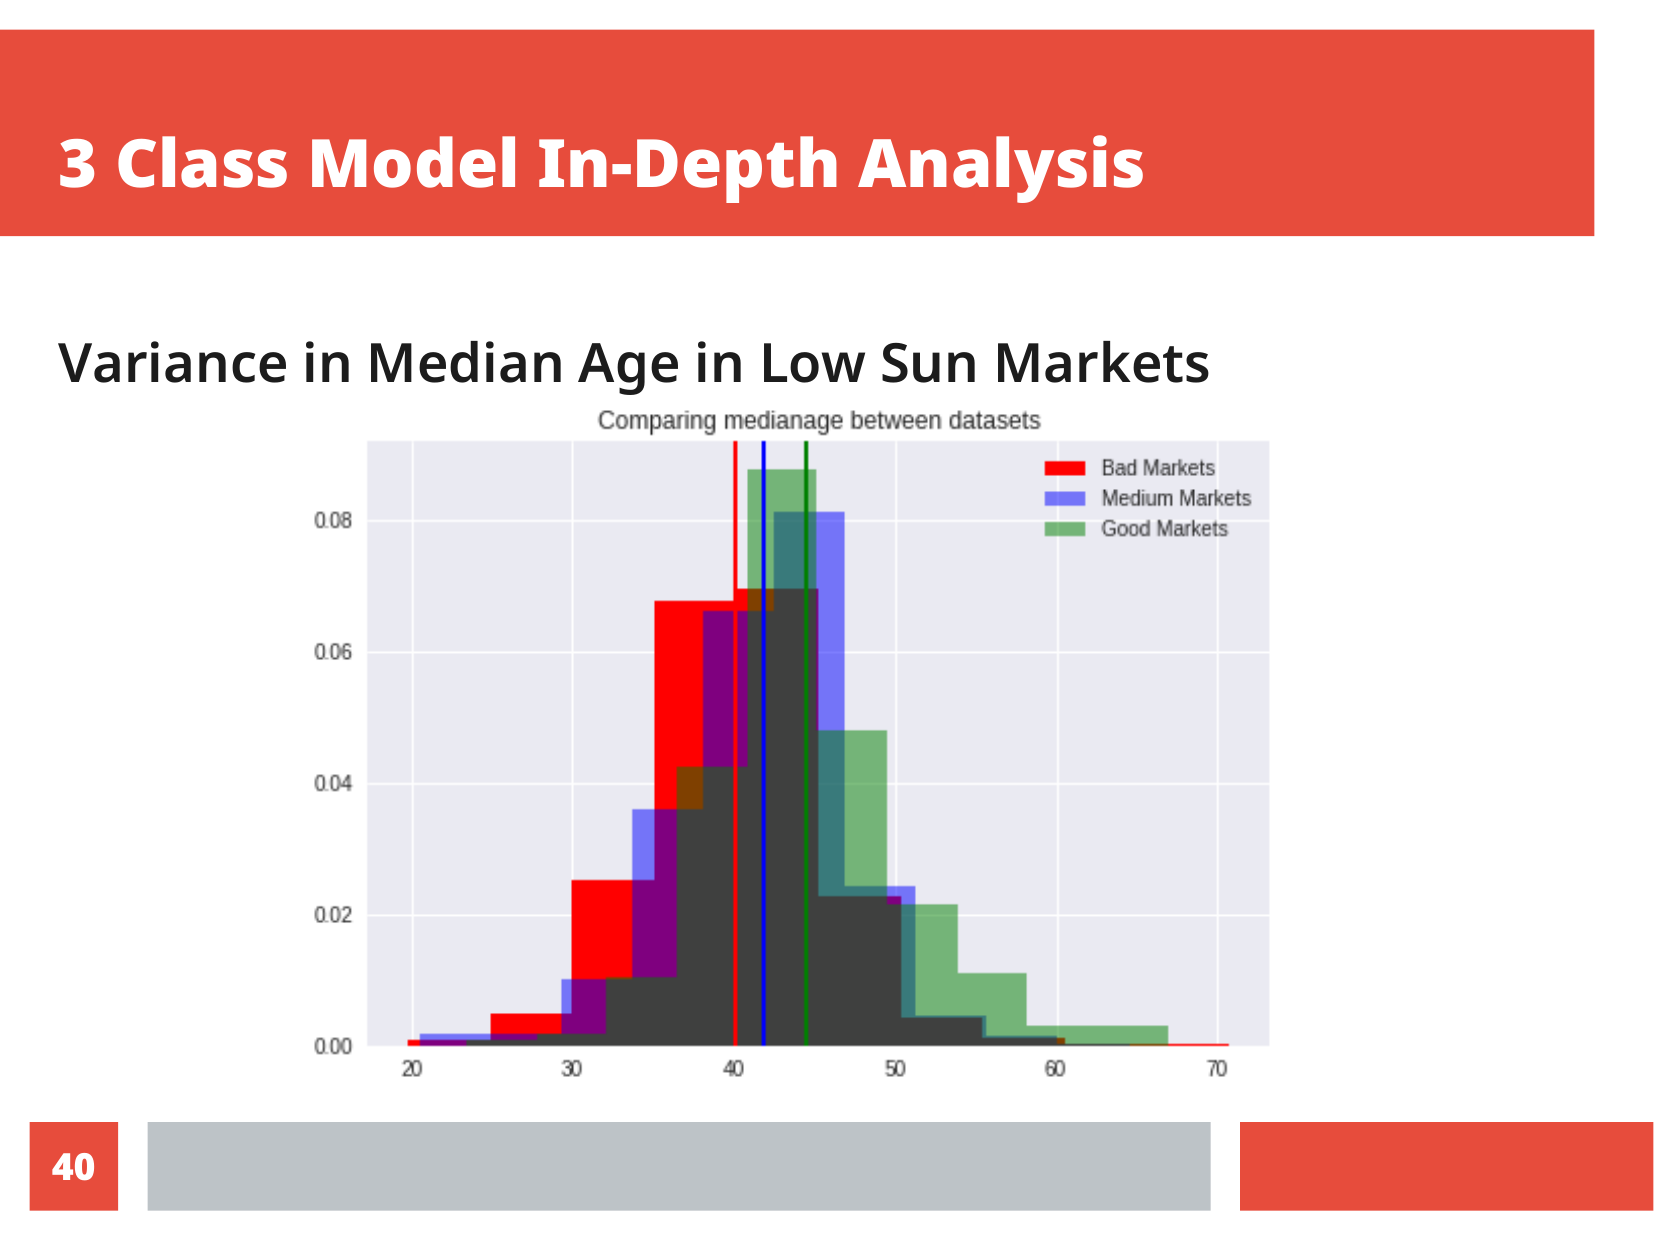

# 3 Class Model In-Depth Analysis
Variance in Median Age in Low Sun Markets
40